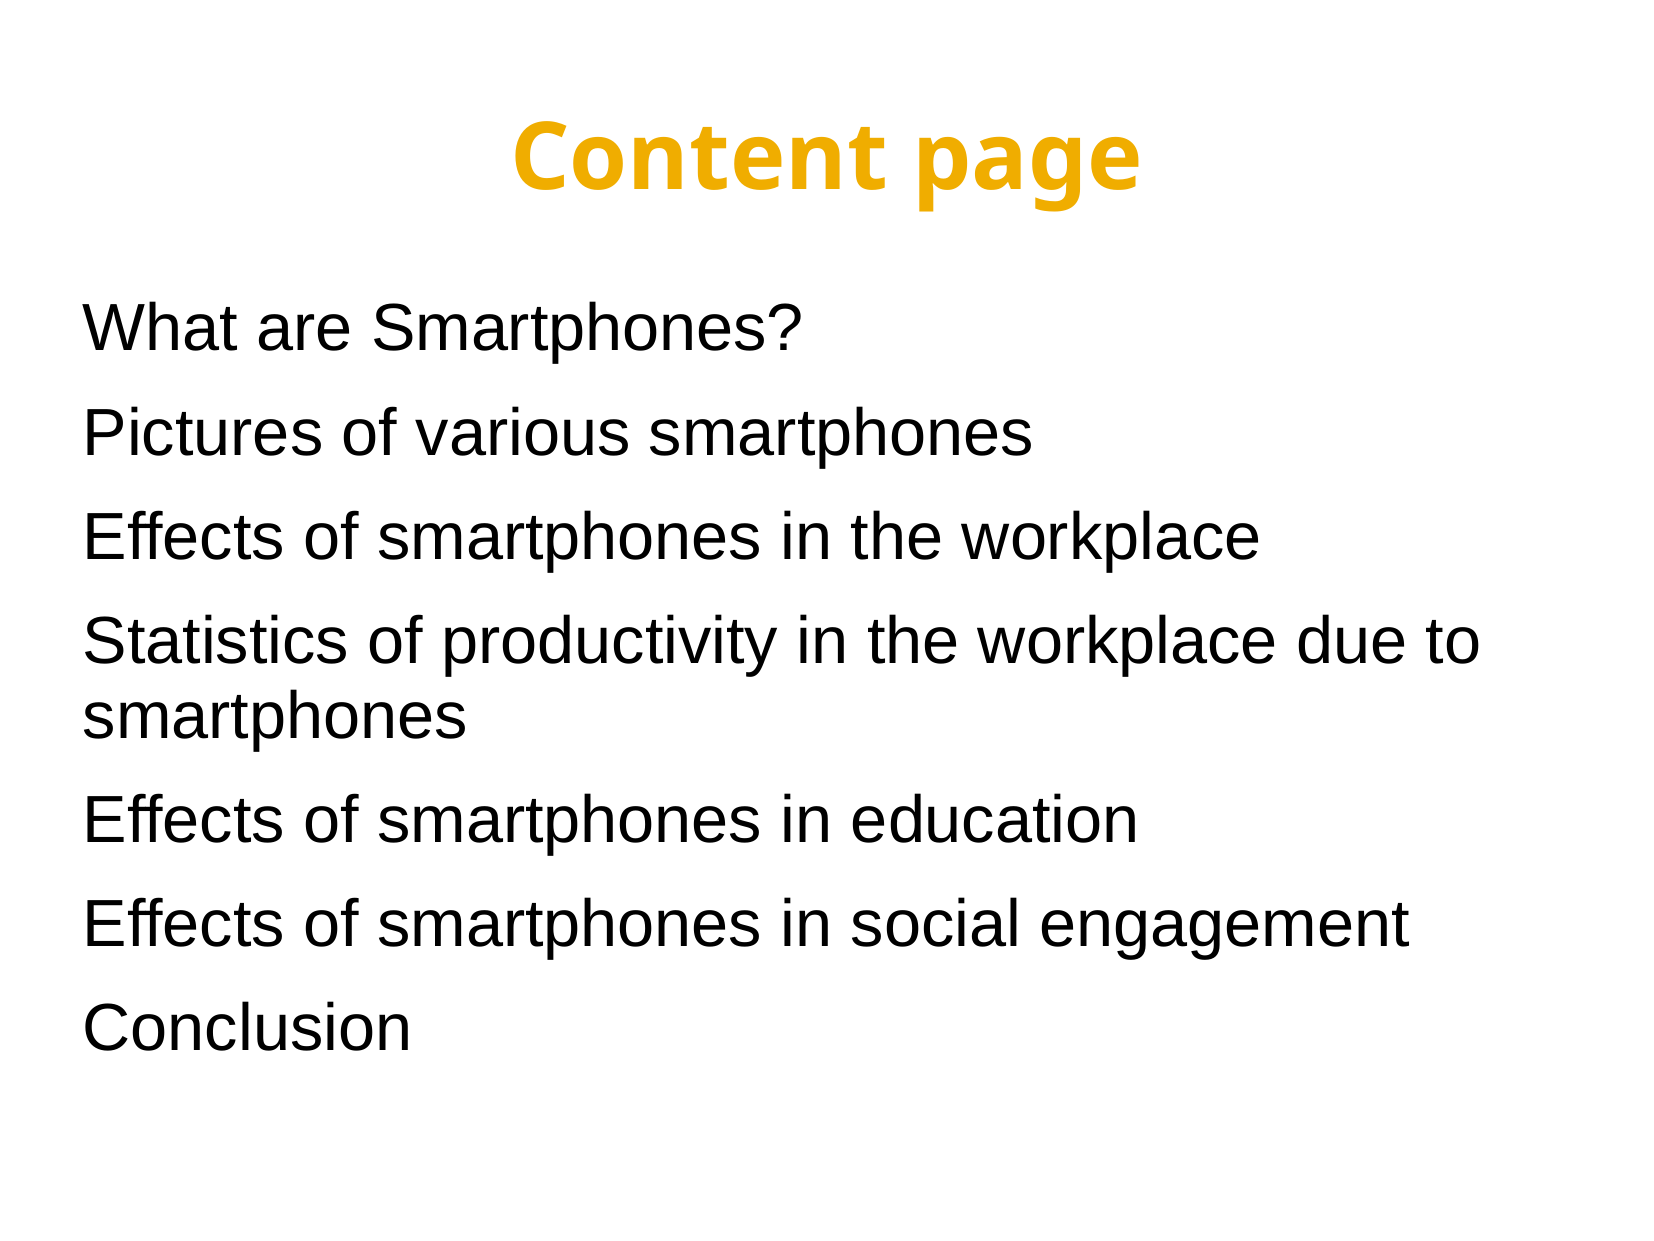

# Content page
What are Smartphones?
Pictures of various smartphones
Effects of smartphones in the workplace
Statistics of productivity in the workplace due to smartphones
Effects of smartphones in education
Effects of smartphones in social engagement
Conclusion